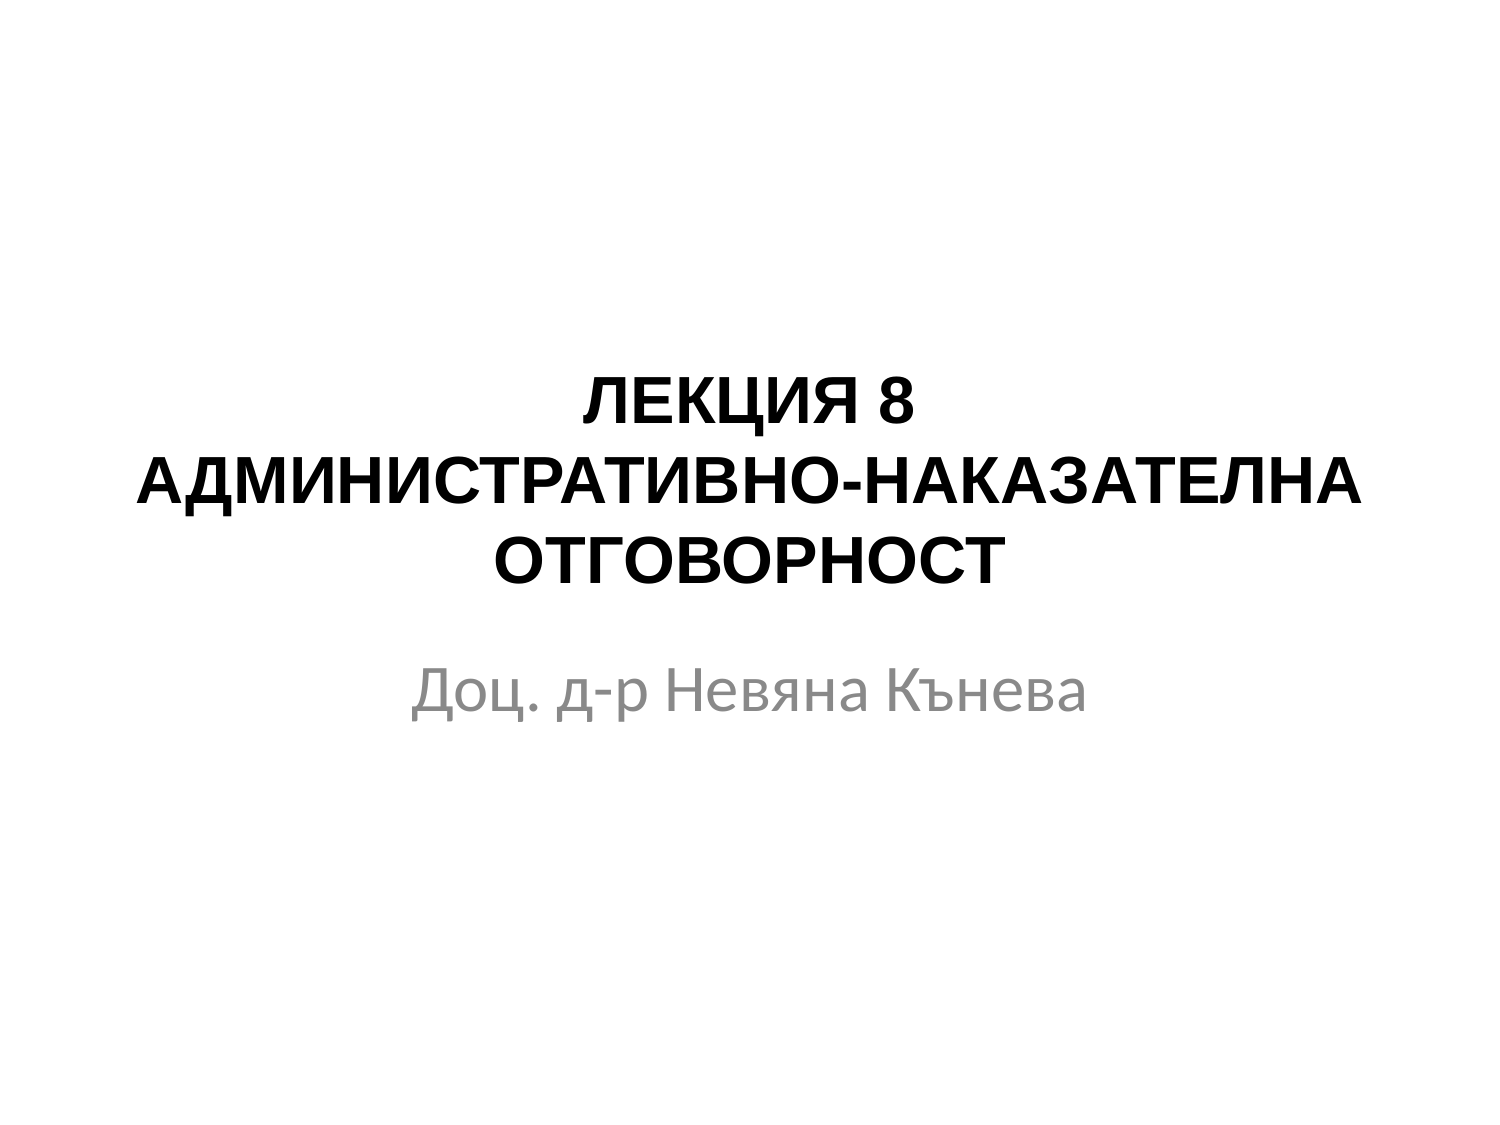

# ЛЕКЦИЯ 8 АДМИНИСТРАТИВНО-НАКАЗАТЕЛНА ОТГОВОРНОСТ
Доц. д-р Невяна Кънева